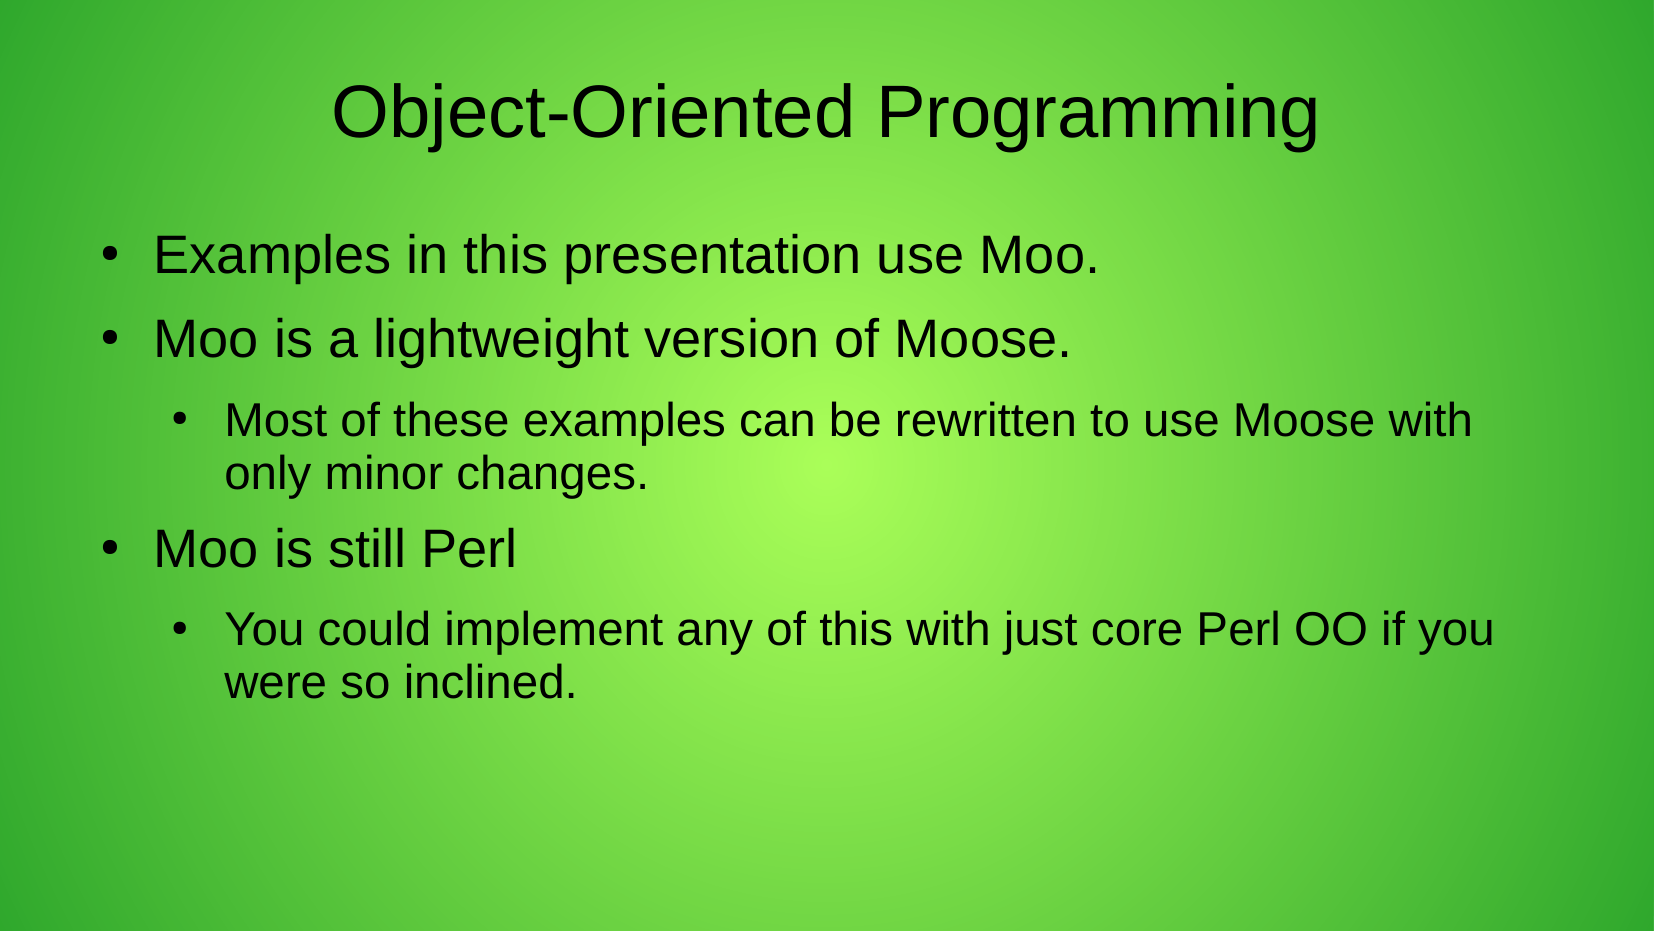

# Object-Oriented Programming
Examples in this presentation use Moo.
Moo is a lightweight version of Moose.
Most of these examples can be rewritten to use Moose with only minor changes.
Moo is still Perl
You could implement any of this with just core Perl OO if you were so inclined.